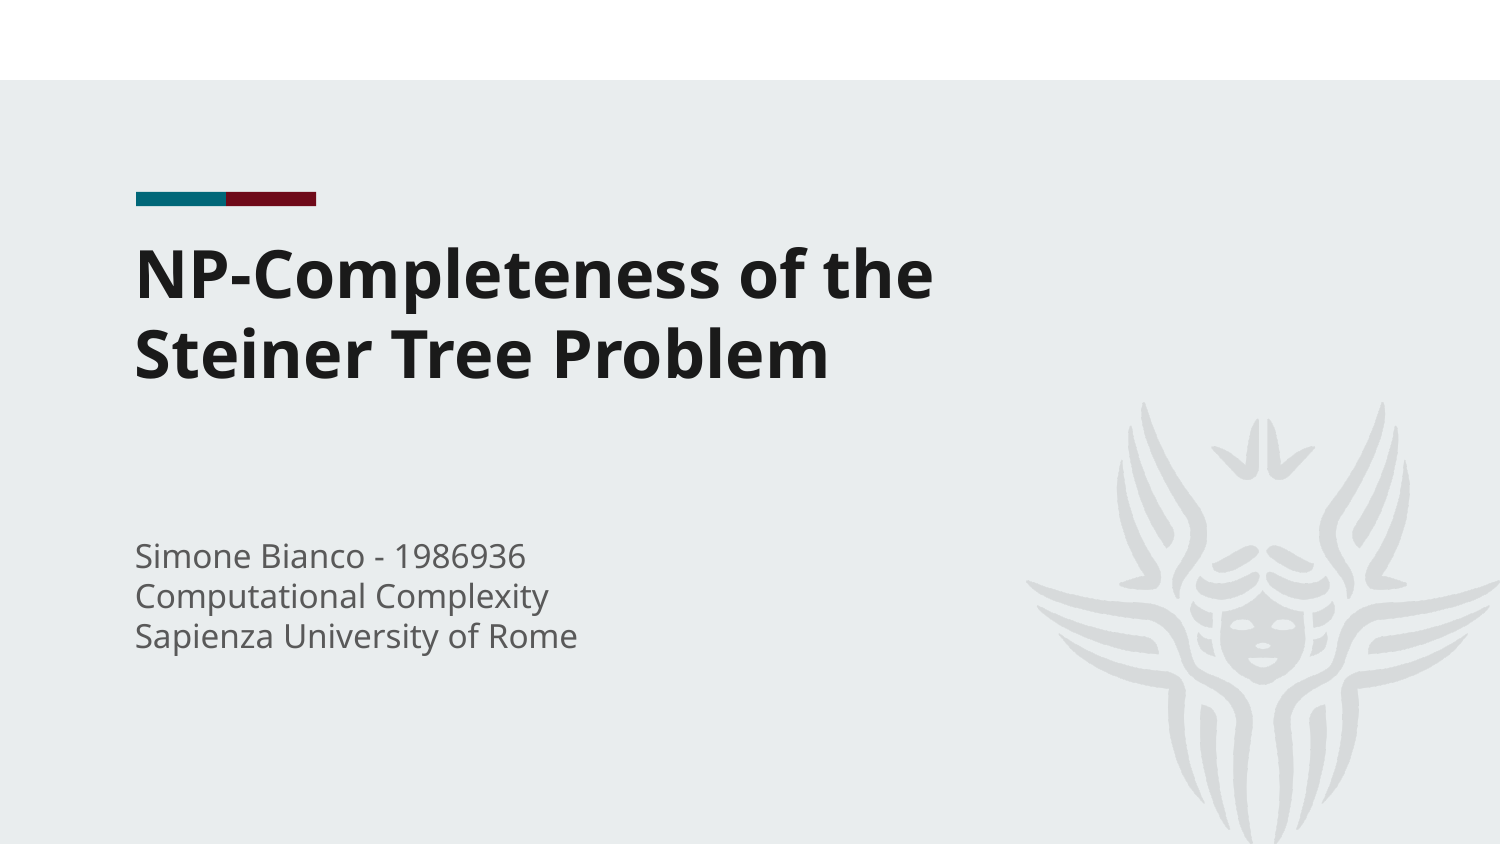

# NP-Completeness of the Steiner Tree Problem
Simone Bianco - 1986936
Computational Complexity
Sapienza University of Rome